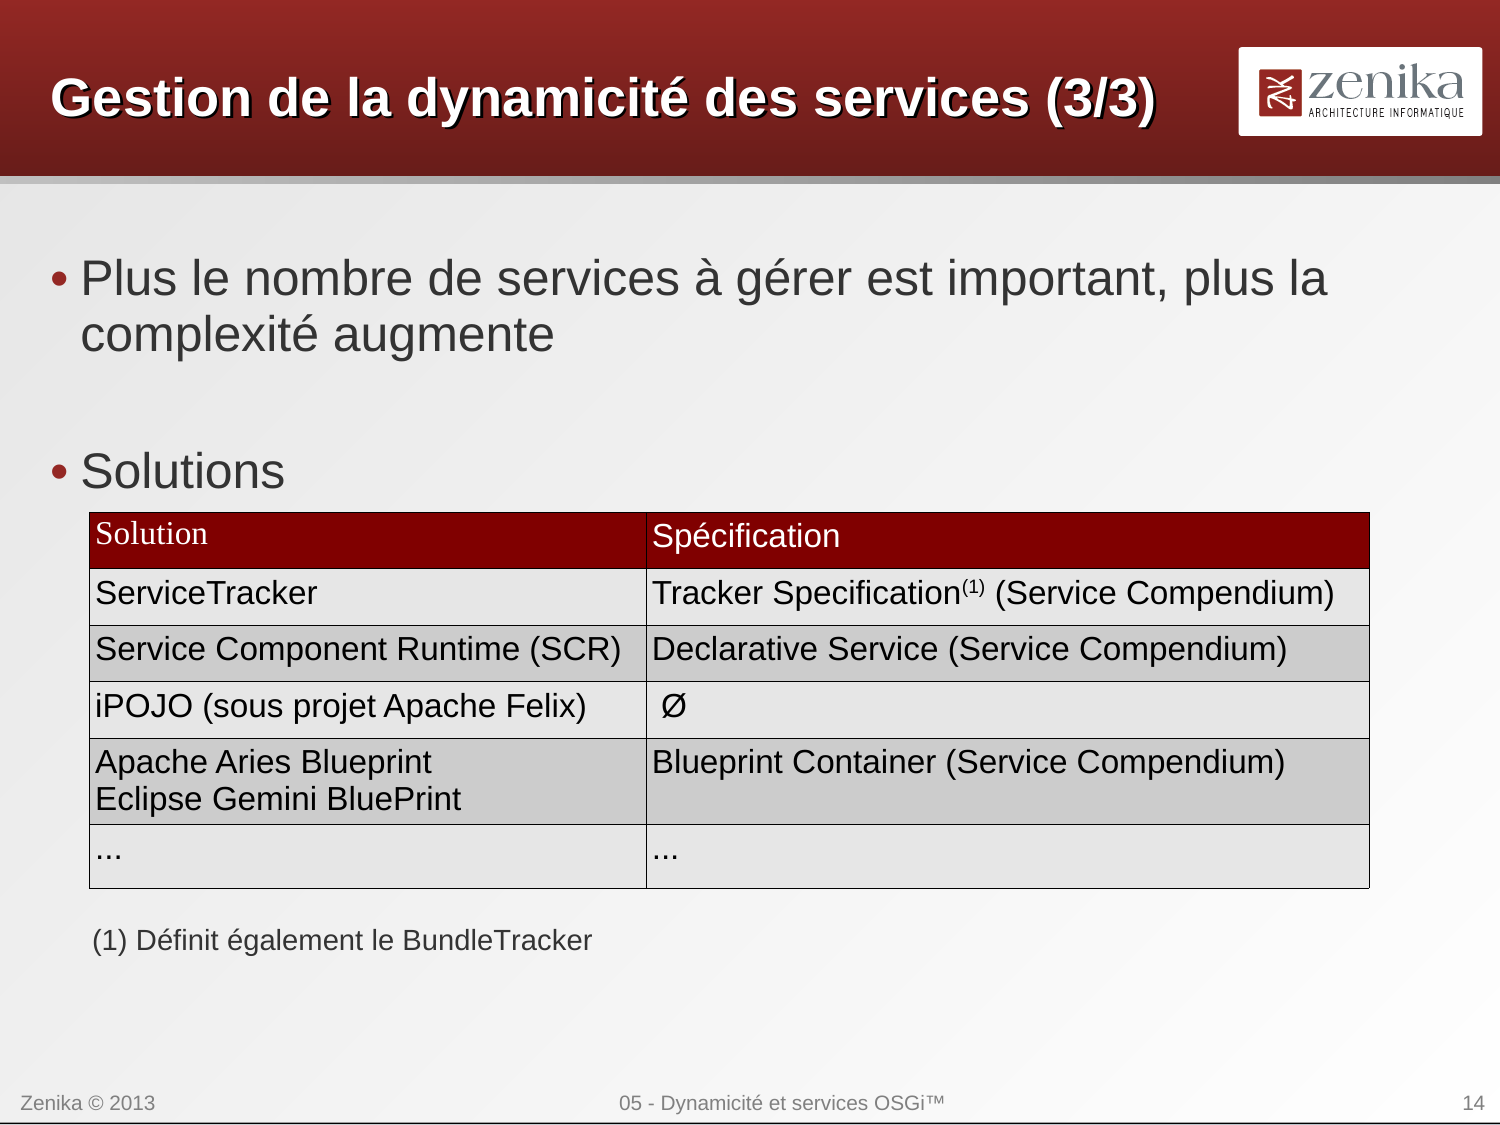

# Gestion de la dynamicité des services (3/3)
Plus le nombre de services à gérer est important, plus la complexité augmente
Solutions
 (1) Définit également le BundleTracker
| Solution | Spécification |
| --- | --- |
| ServiceTracker | Tracker Specification(1) (Service Compendium) |
| Service Component Runtime (SCR) | Declarative Service (Service Compendium) |
| iPOJO (sous projet Apache Felix) | Ø |
| Apache Aries Blueprint Eclipse Gemini BluePrint | Blueprint Container (Service Compendium) |
| ... | ... |